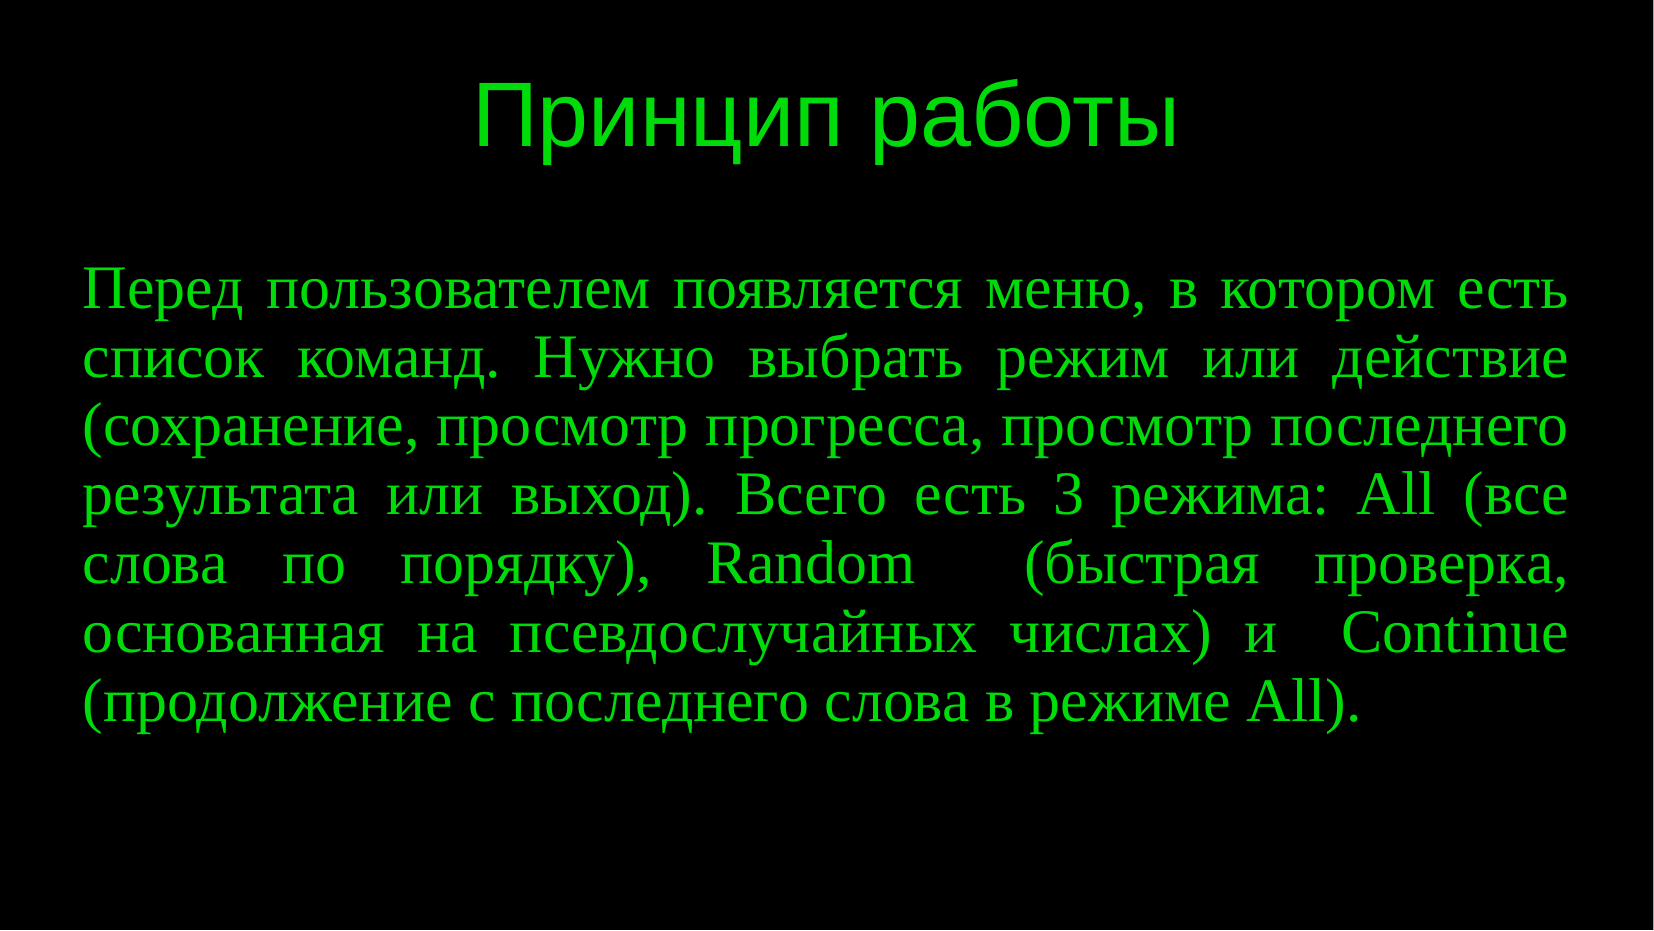

# Принцип работы
Перед пользователем появляется меню, в котором есть список команд. Нужно выбрать режим или действие (сохранение, просмотр прогресса, просмотр последнего результата или выход). Всего есть 3 режима: All (все слова по порядку), Random (быстрая проверка, основанная на псевдослучайных числах) и Continue (продолжение с последнего слова в режиме All).